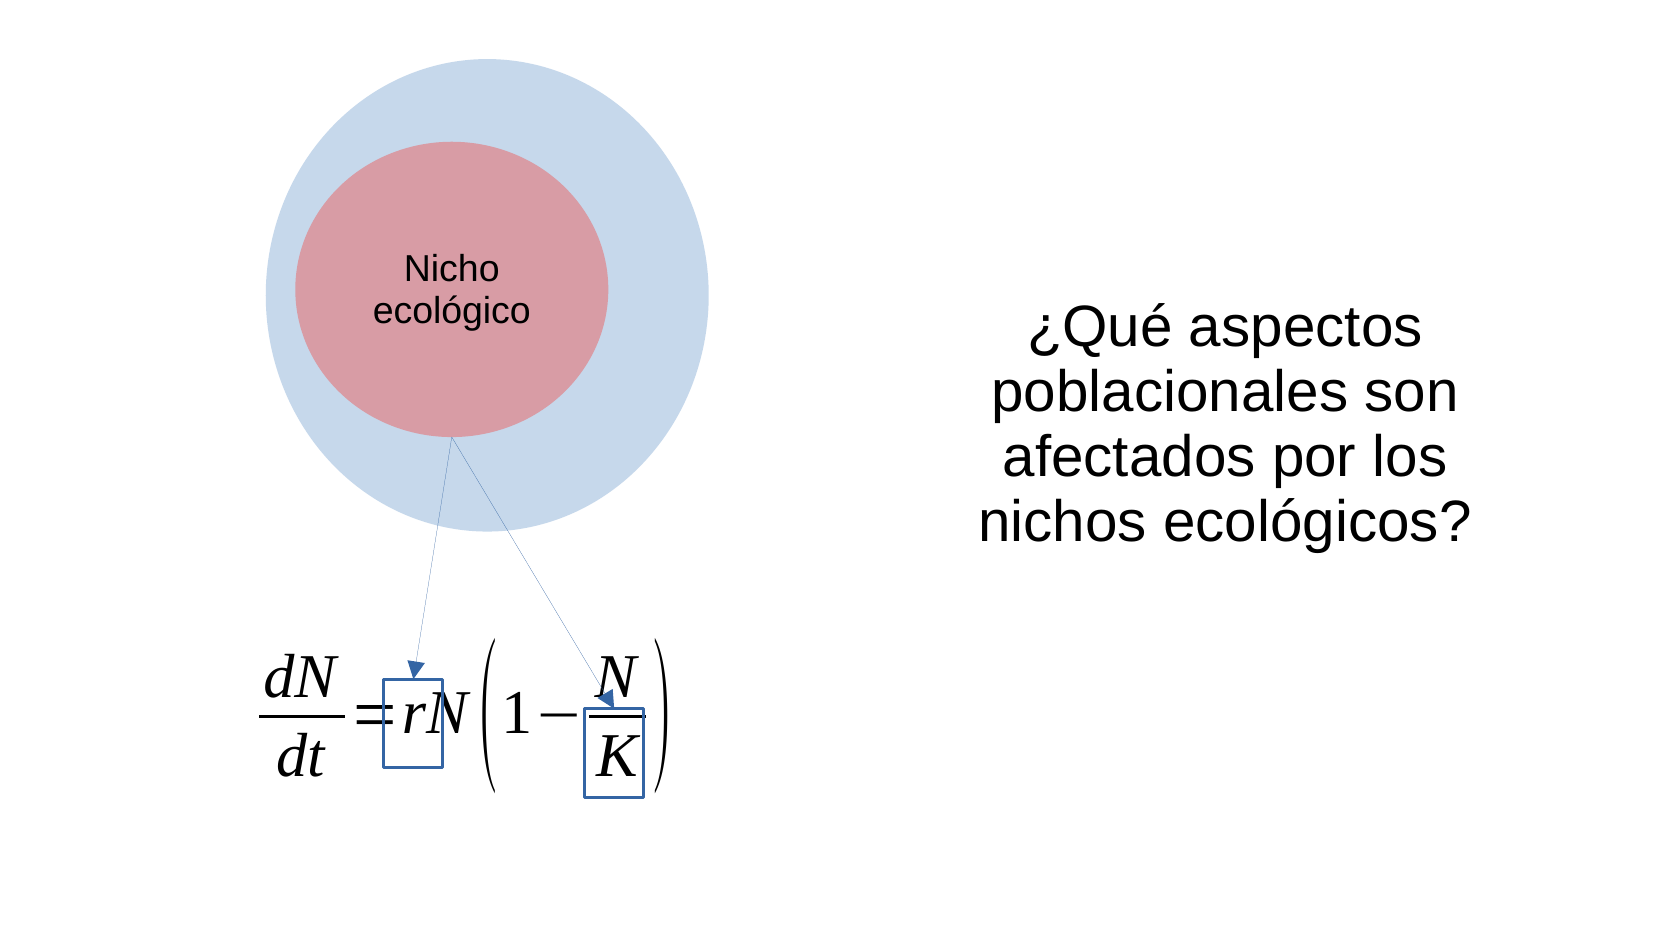

Nicho ecológico
¿Qué aspectos poblacionales son afectados por los nichos ecológicos?